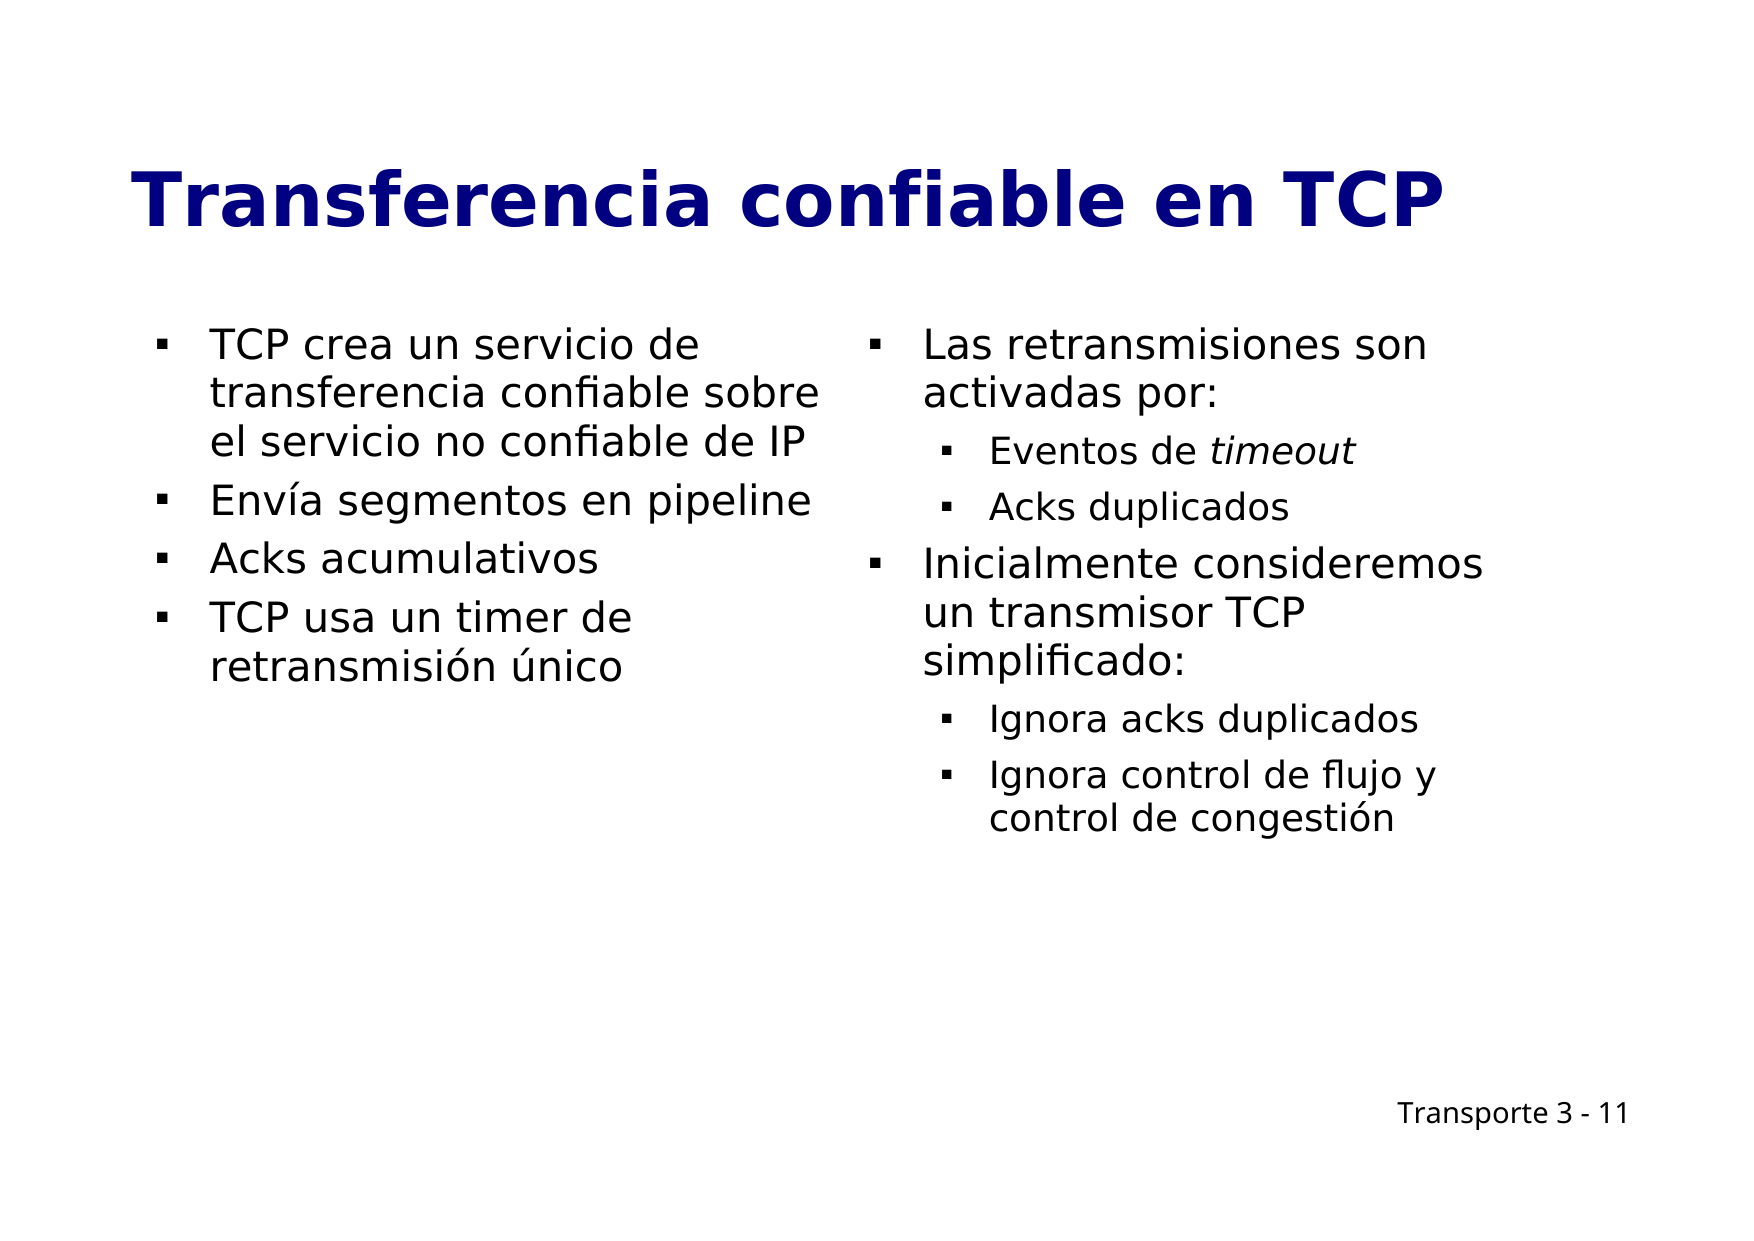

# Transferencia confiable en TCP
TCP crea un servicio de transferencia confiable sobre el servicio no confiable de IP
Envía segmentos en pipeline
Acks acumulativos
TCP usa un timer de retransmisión único
Las retransmisiones son activadas por:
Eventos de timeout
Acks duplicados
Inicialmente consideremos un transmisor TCP simplificado:
Ignora acks duplicados
Ignora control de flujo y control de congestión